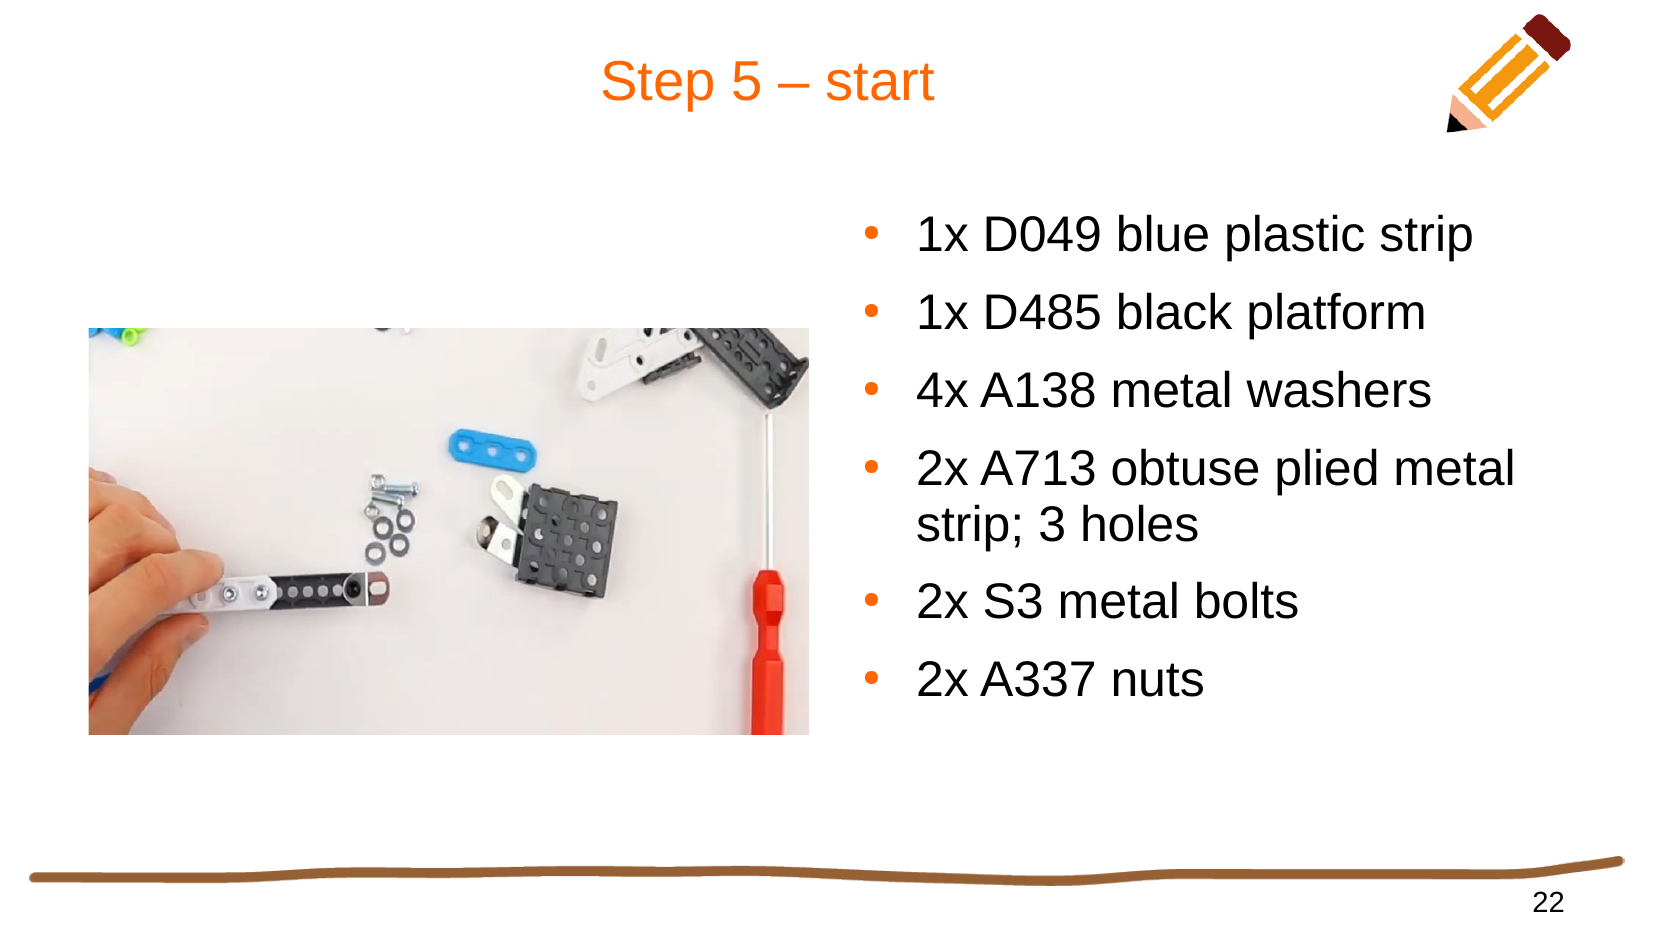

# Step 5 – start
1x D049 blue plastic strip
1x D485 black platform
4x A138 metal washers
2x A713 obtuse plied metal strip; 3 holes
2x S3 metal bolts
2x A337 nuts
22